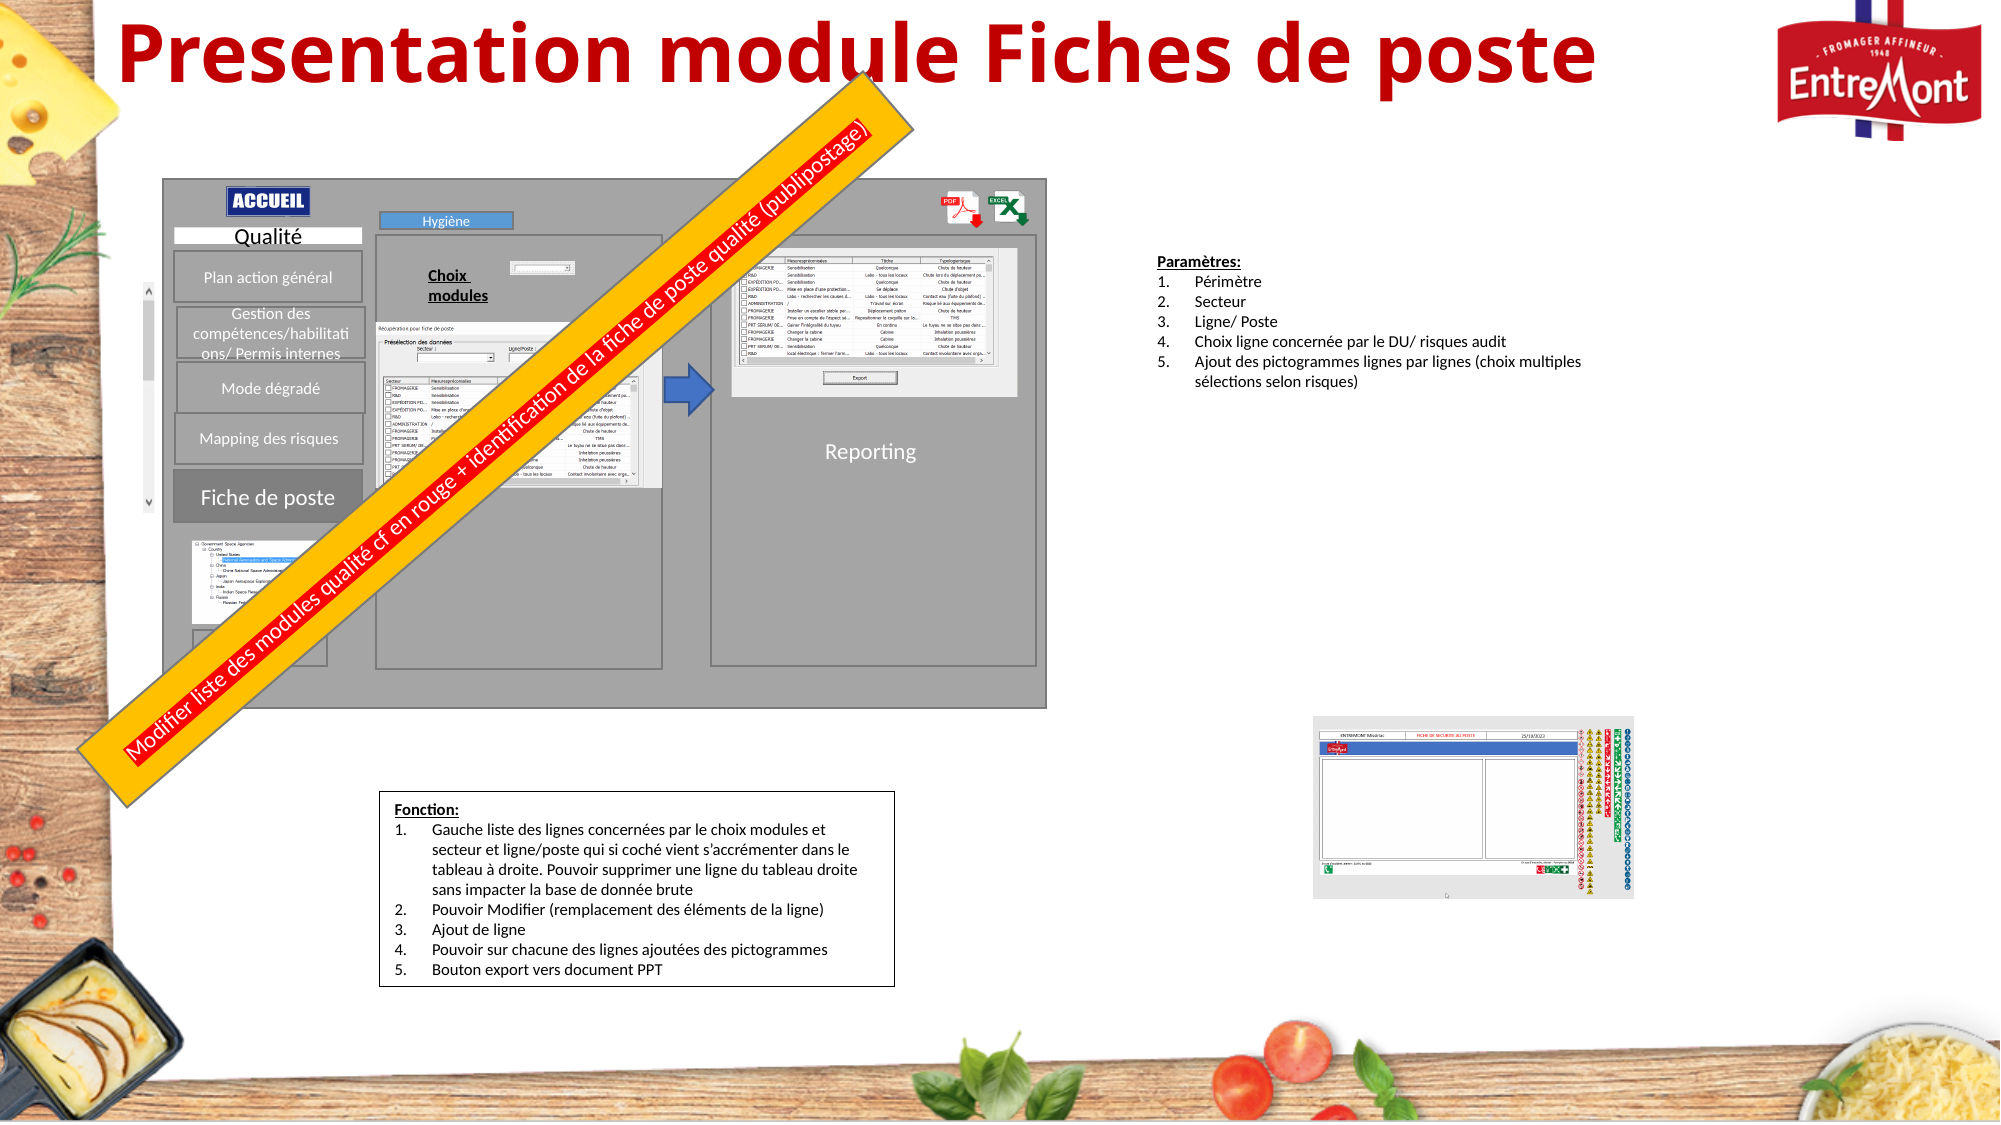

Presentation module Fiches de poste
Hygiène
Qualité
Reporting
Formulaire
Plan action général
Choix modules
Gestion des compétences/habilitations/ Permis internes
Mode dégradé
Mapping des risques
Fiche de poste
Niveau de restriction
Paramètres:
Périmètre
Secteur
Ligne/ Poste
Choix ligne concernée par le DU/ risques audit
Ajout des pictogrammes lignes par lignes (choix multiples sélections selon risques)
Modifier liste des modules qualité cf en rouge + identification de la fiche de poste qualité (publipostage)
Fonction:
Gauche liste des lignes concernées par le choix modules et secteur et ligne/poste qui si coché vient s’accrémenter dans le tableau à droite. Pouvoir supprimer une ligne du tableau droite sans impacter la base de donnée brute
Pouvoir Modifier (remplacement des éléments de la ligne)
Ajout de ligne
Pouvoir sur chacune des lignes ajoutées des pictogrammes
Bouton export vers document PPT